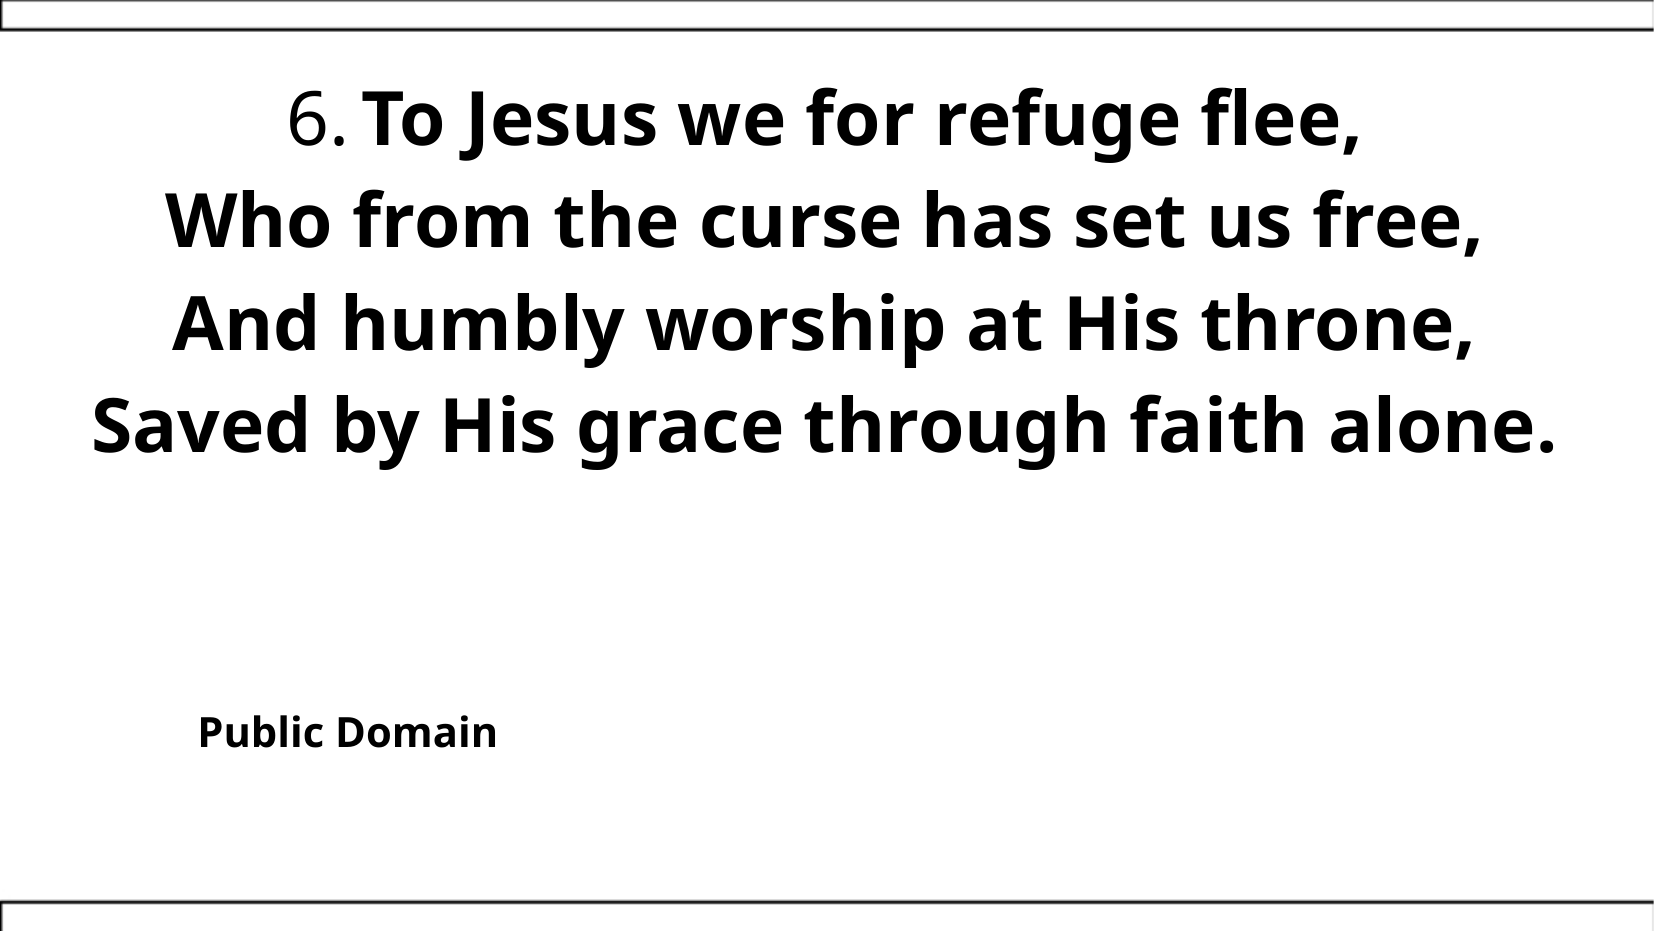

6.	To Jesus we for refuge flee,
Who from the curse has set us free,
And humbly worship at His throne,
Saved by His grace through faith alone.
 Public Domain